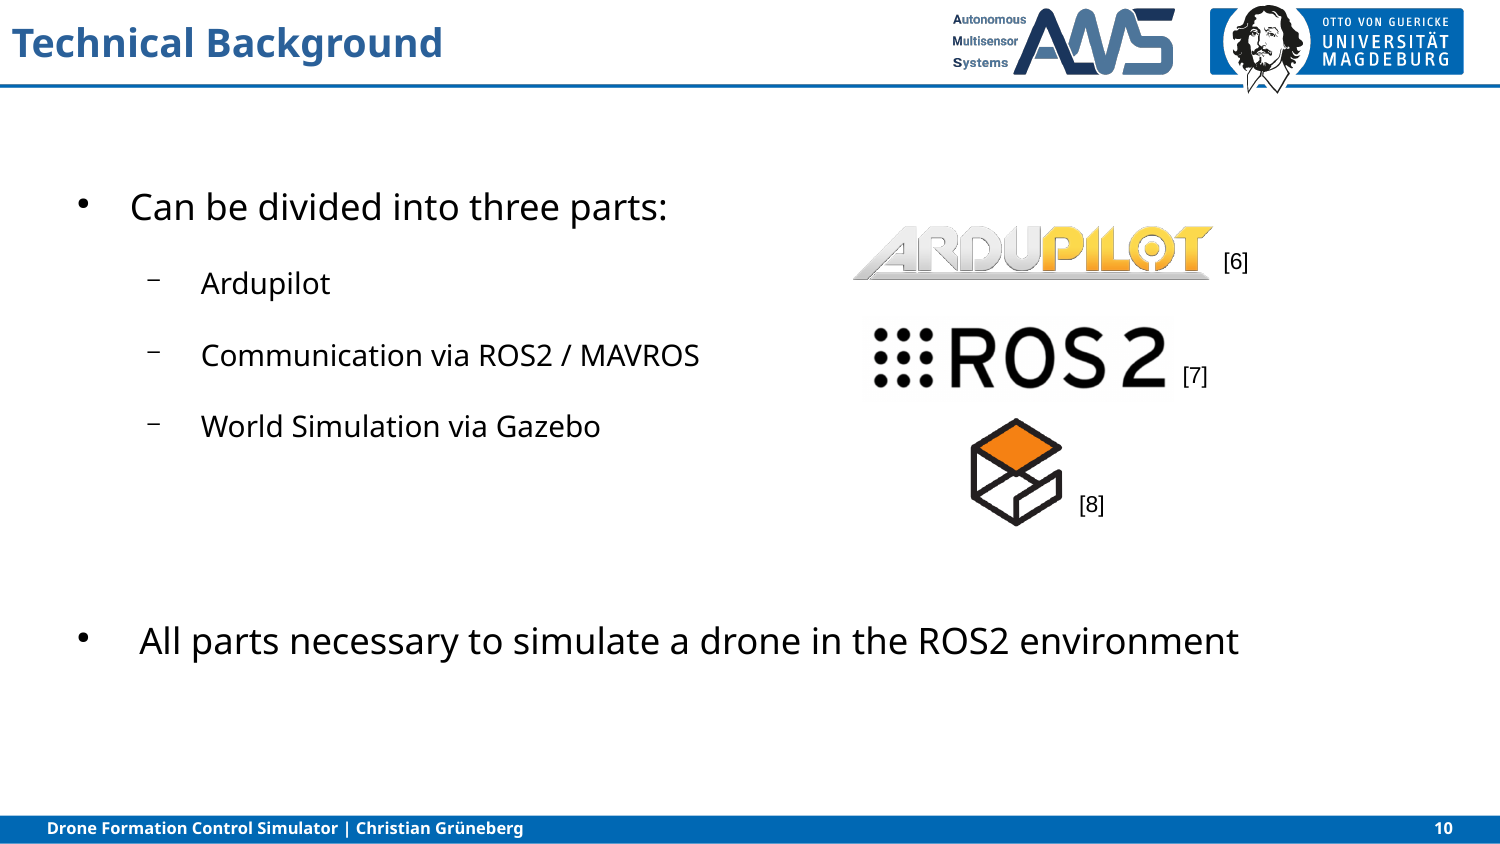

# Technical Background
Can be divided into three parts:
Ardupilot
Communication via ROS2 / MAVROS
World Simulation via Gazebo
 All parts necessary to simulate a drone in the ROS2 environment
[6]
[7]
[8]
Drone Formation Control Simulator | Christian Grüneberg
10